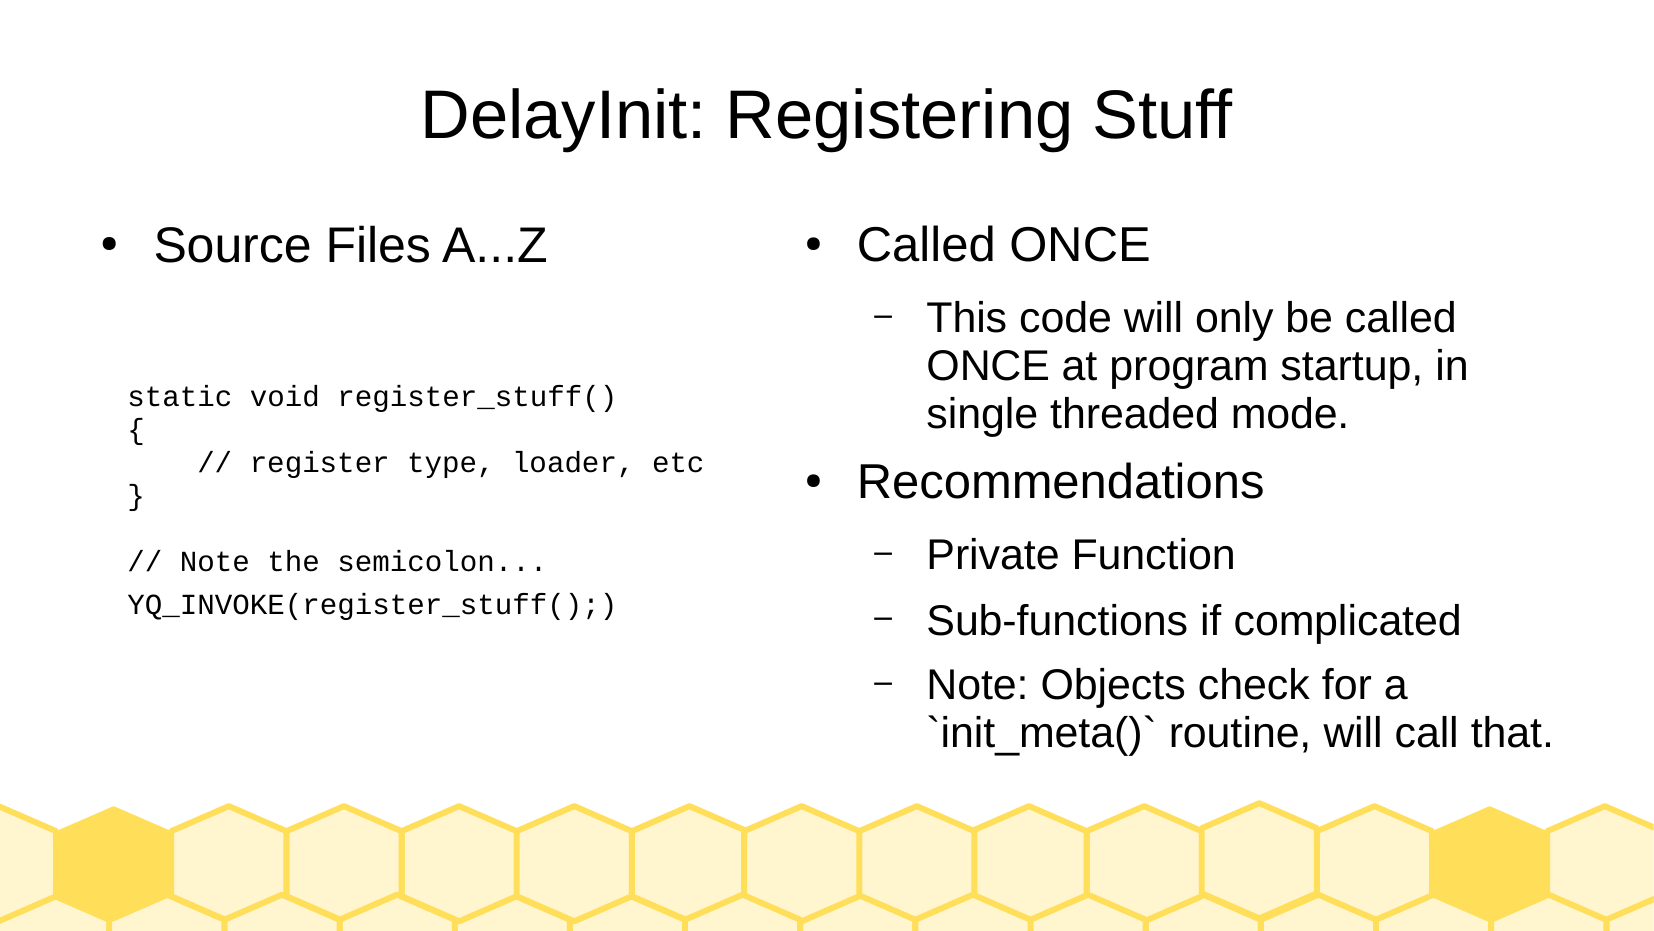

# DelayInit: Registering Stuff
Source Files A...Z
Called ONCE
This code will only be called ONCE at program startup, in single threaded mode.
Recommendations
Private Function
Sub-functions if complicated
Note: Objects check for a `init_meta()` routine, will call that.
static void register_stuff()
{
 // register type, loader, etc
}
// Note the semicolon...
YQ_INVOKE(register_stuff();)